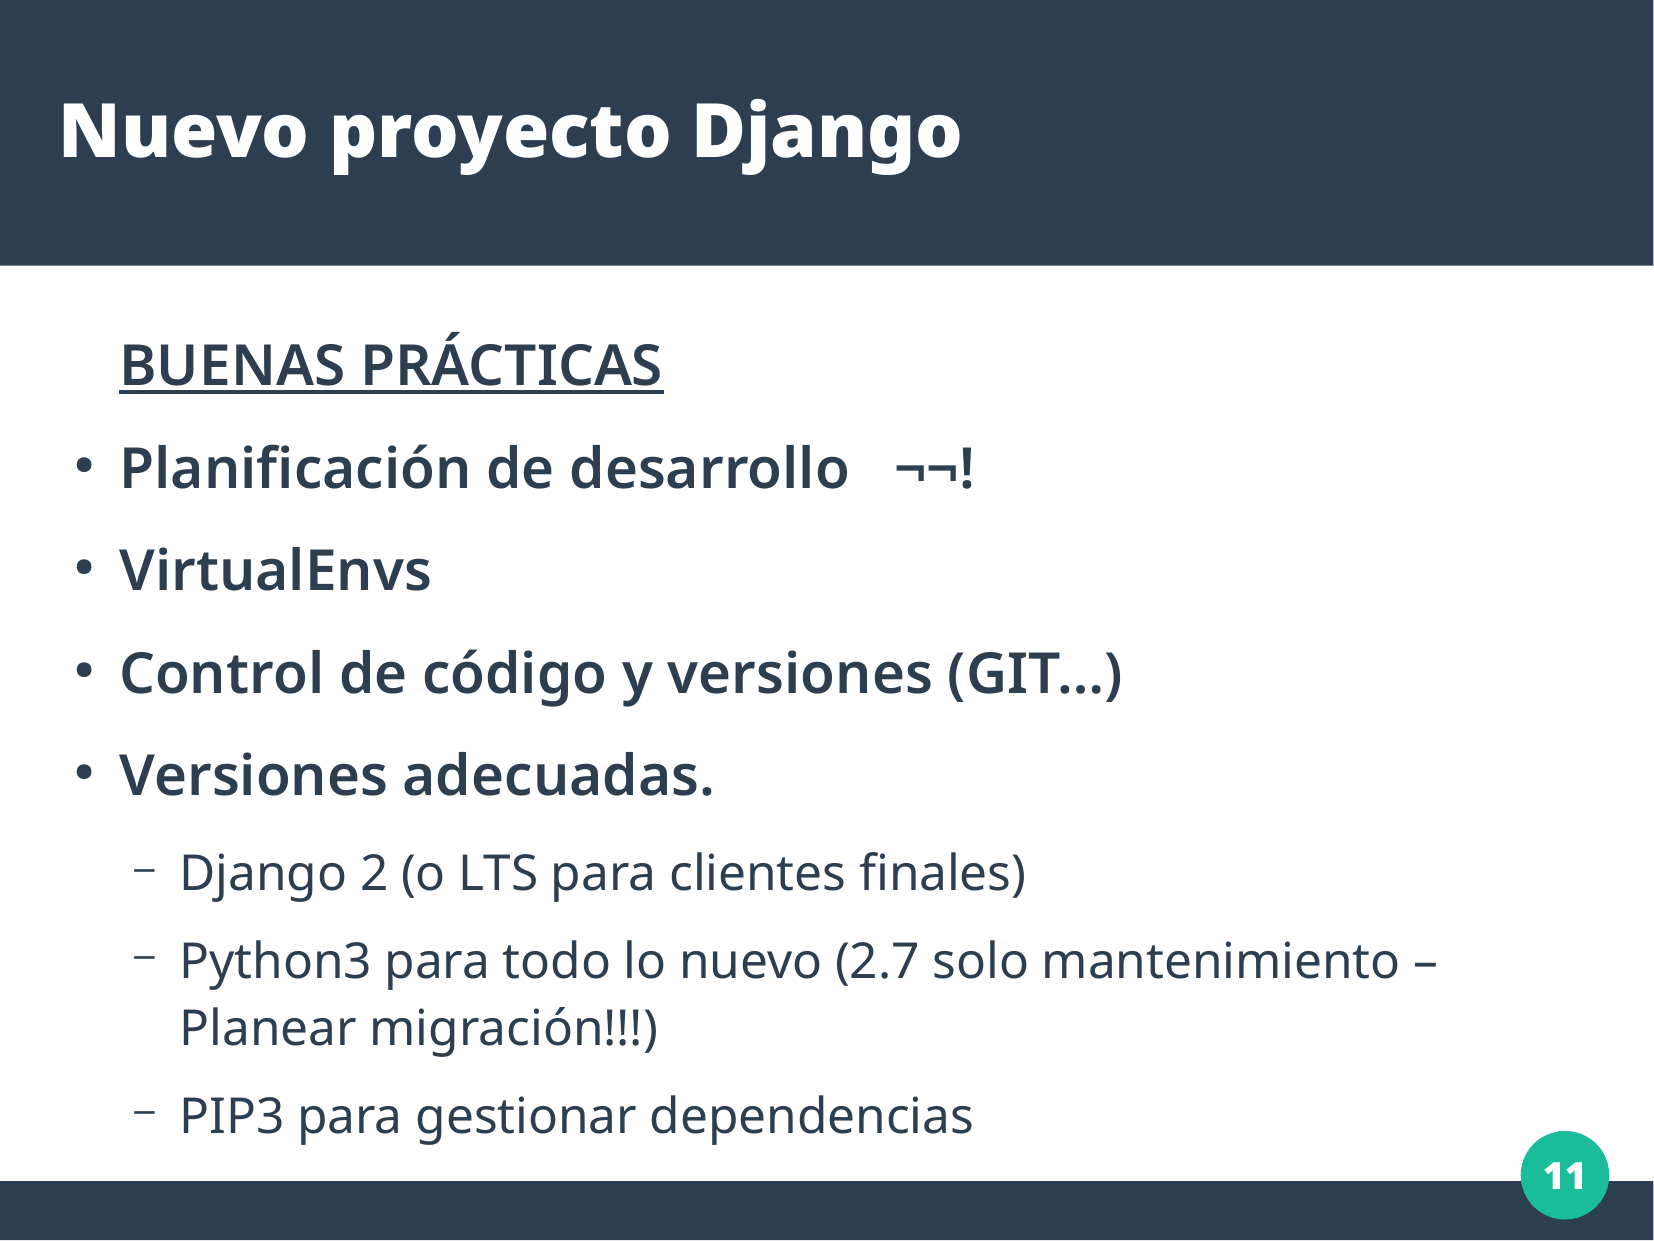

# Nuevo proyecto Django
BUENAS PRÁCTICAS
Planificación de desarrollo ¬¬!
VirtualEnvs
Control de código y versiones (GIT…)
Versiones adecuadas.
Django 2 (o LTS para clientes finales)
Python3 para todo lo nuevo (2.7 solo mantenimiento – Planear migración!!!)
PIP3 para gestionar dependencias
11